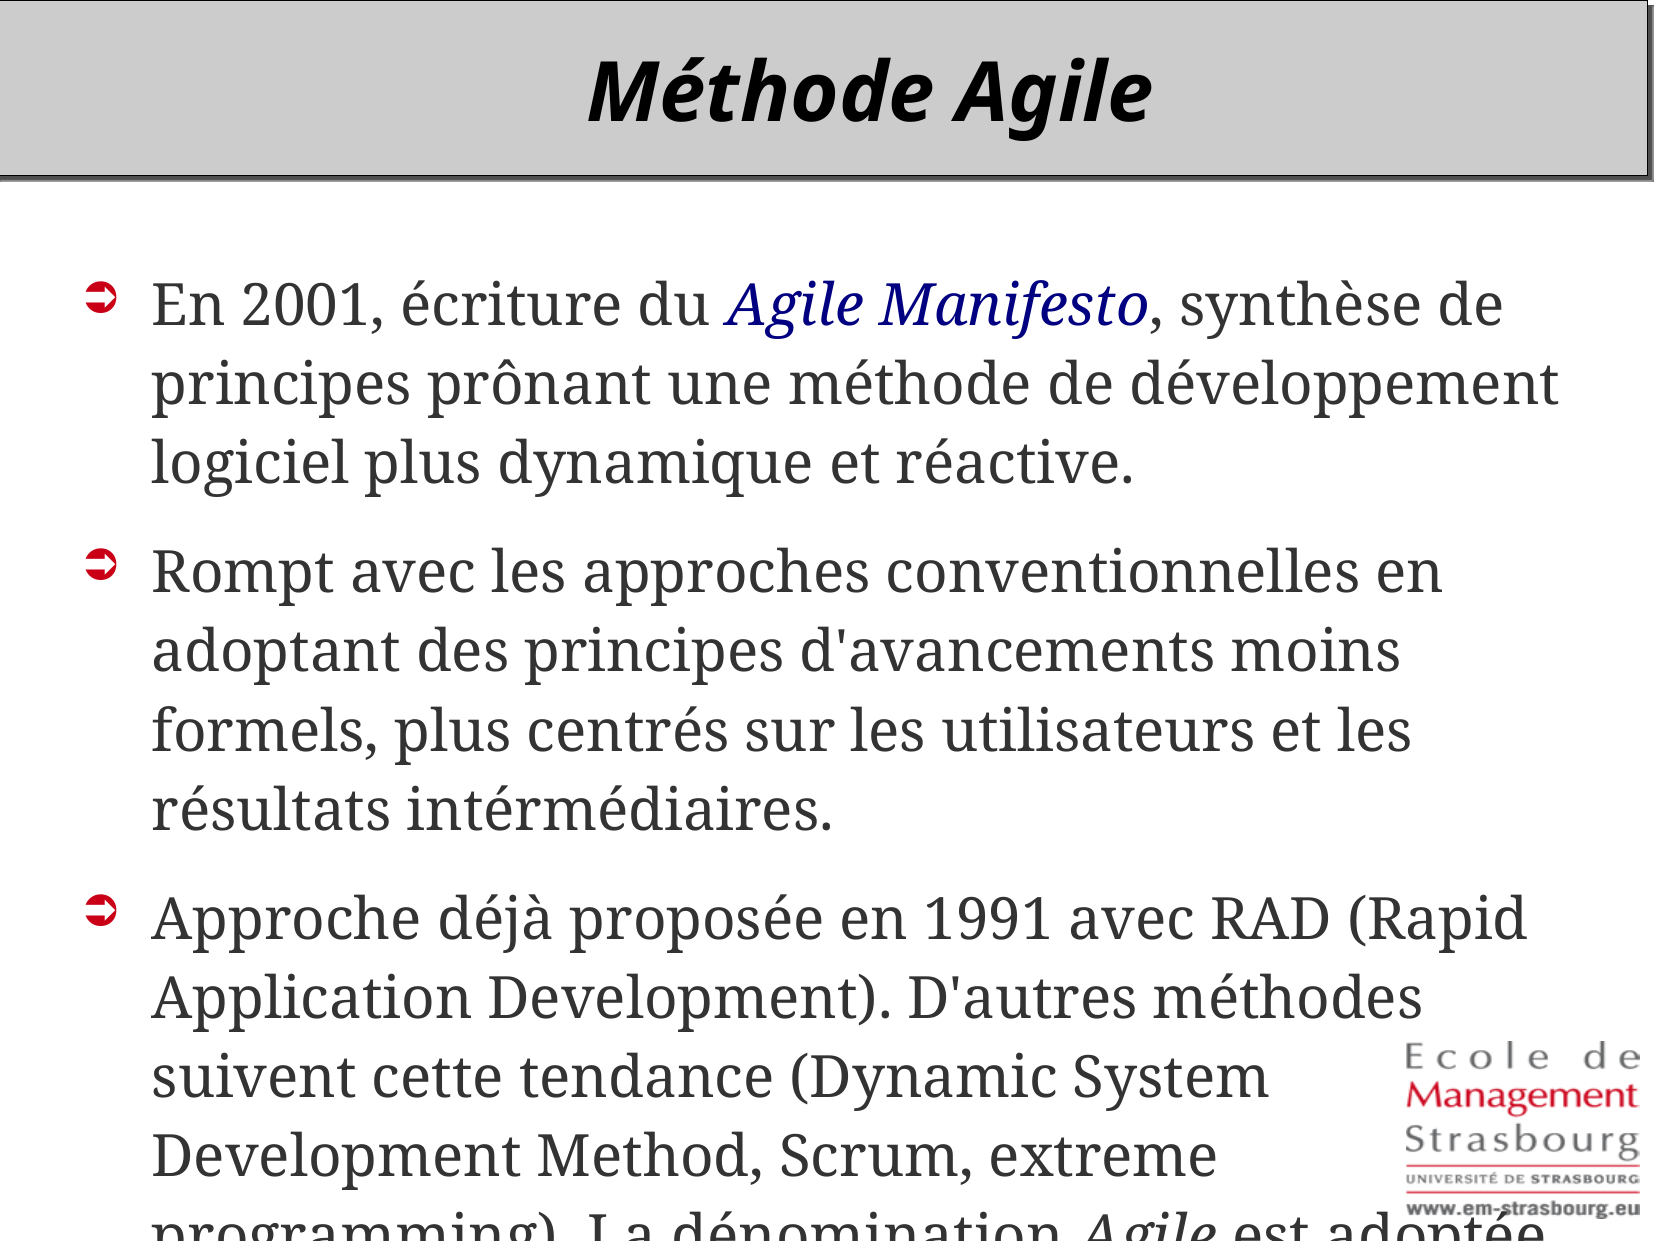

# Méthode Agile
En 2001, écriture du Agile Manifesto, synthèse de principes prônant une méthode de développement logiciel plus dynamique et réactive.
Rompt avec les approches conventionnelles en adoptant des principes d'avancements moins formels, plus centrés sur les utilisateurs et les résultats intérmédiaires.
Approche déjà proposée en 1991 avec RAD (Rapid Application Development). D'autres méthodes suivent cette tendance (Dynamic System Development Method, Scrum, extreme programming). La dénomination Agile est adoptée après atteinte d'un consensus dans cette communauté.